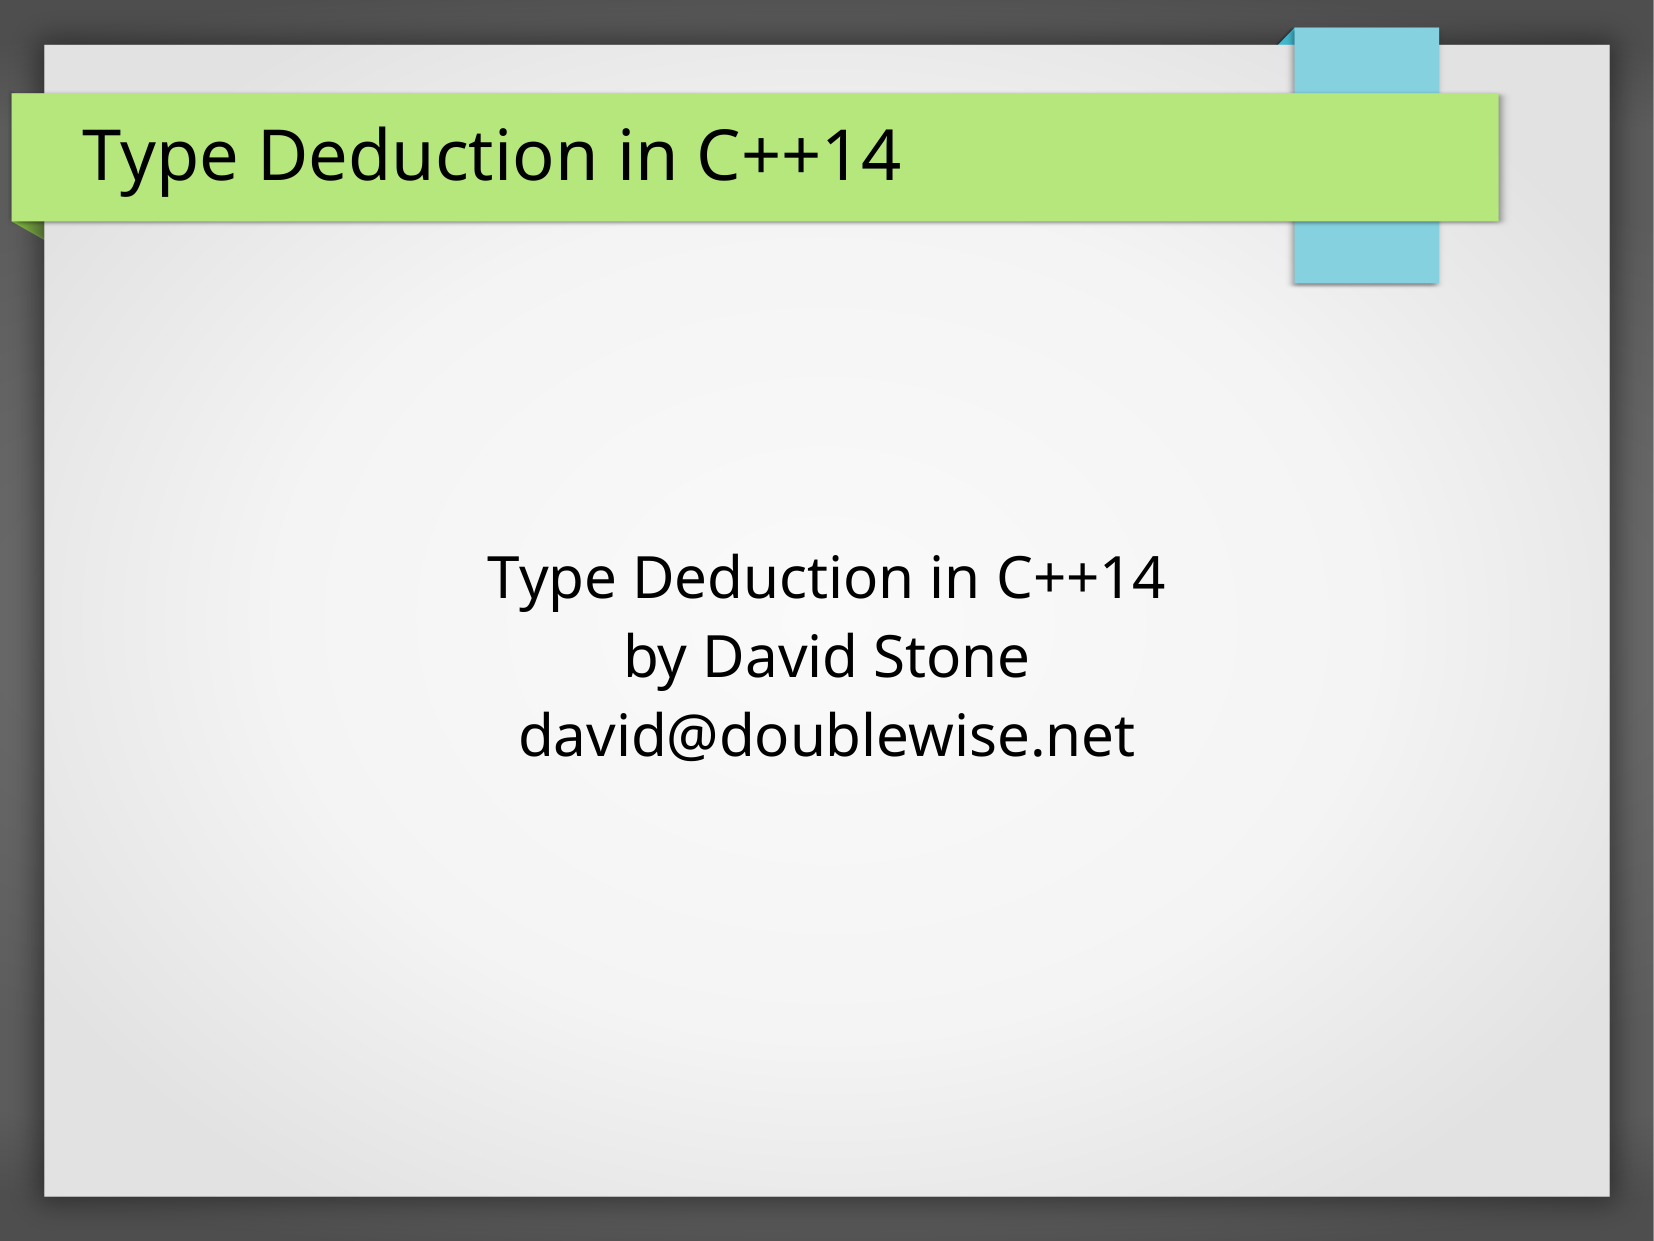

# Type Deduction in C++14
Type Deduction in C++14
by David Stone
david@doublewise.net